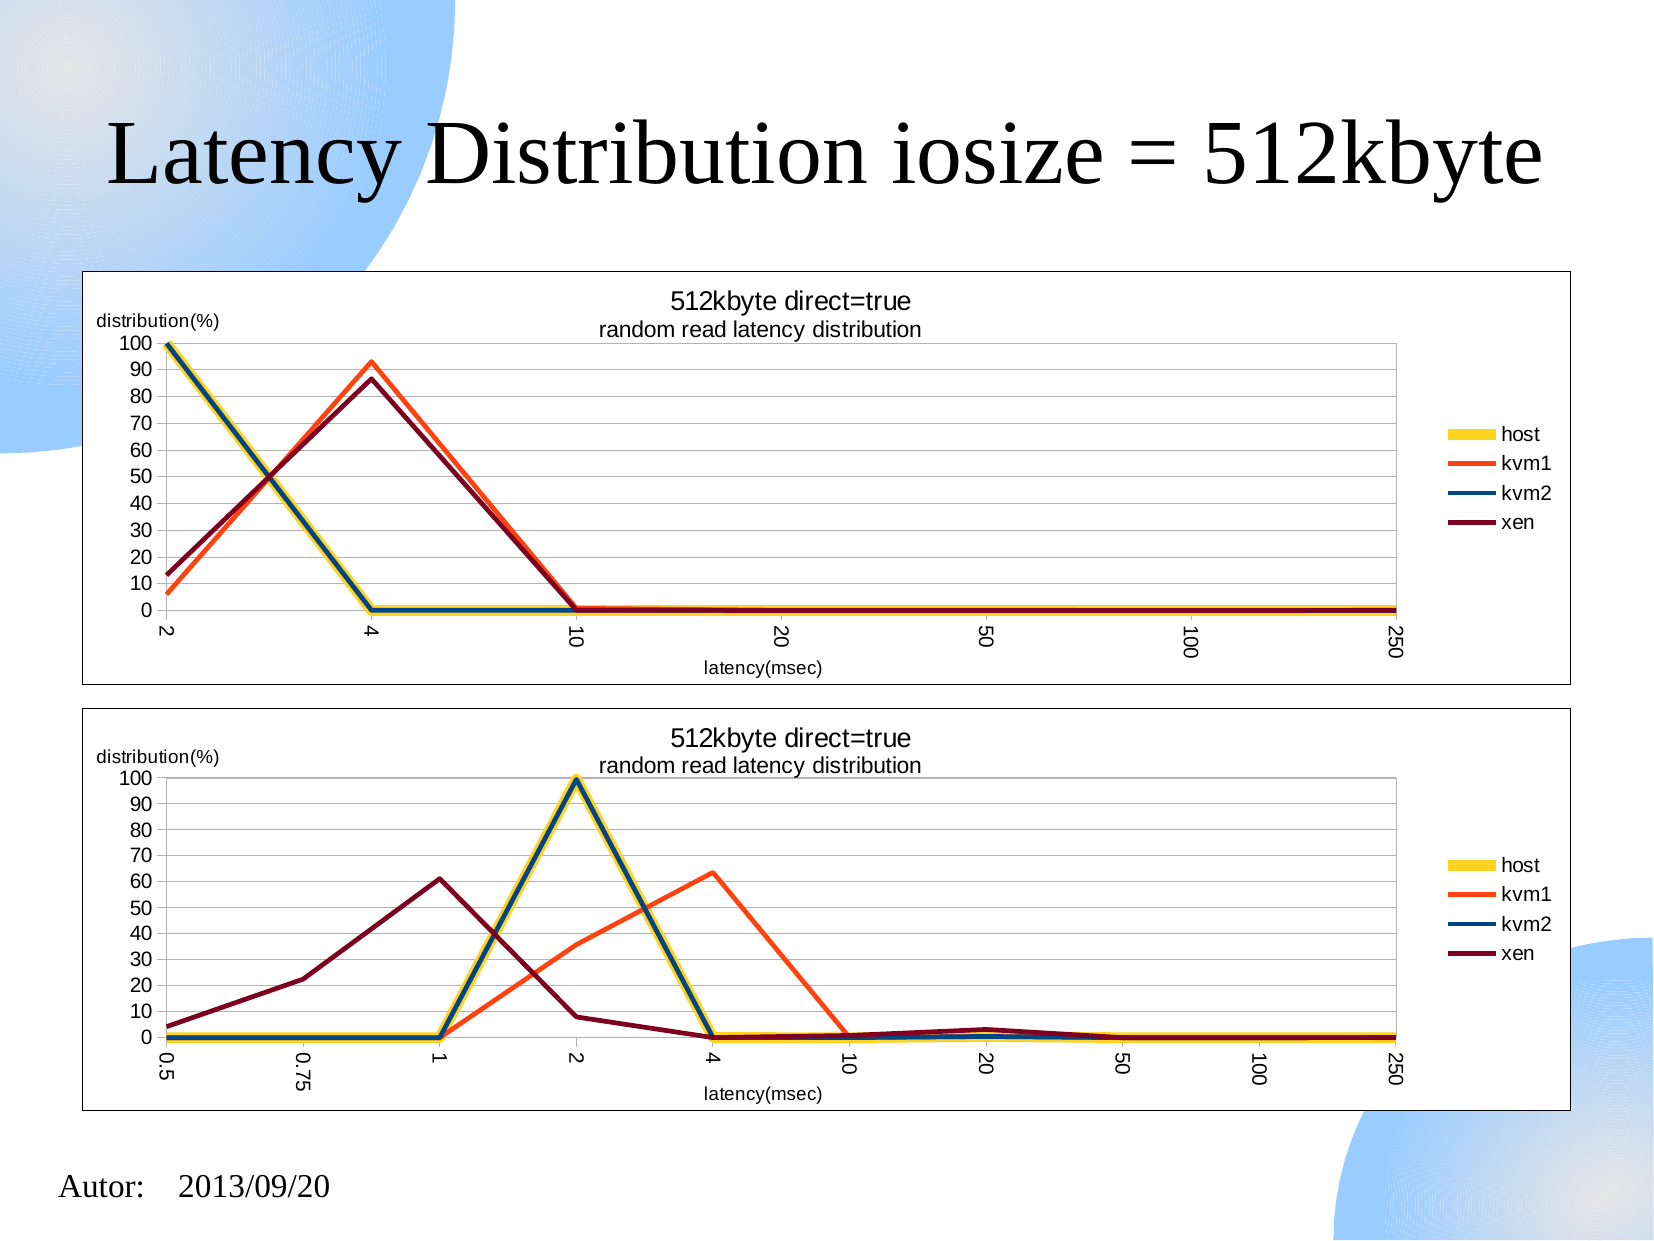

# Latency Distribution iosize = 512kbyte
### Chart: 512kbyte direct=true
random read latency distribution
| Category | host | kvm1 | kvm2 | xen |
|---|---|---|---|---|
| 2 | 100.0 | 6.04 | 99.89 | 13.22 |
| 4 | 0.0 | 93.08 | 0.07 | 86.65 |
| 10 | 0.0 | 0.78 | 0.03 | 0.08 |
| 20 | 0.0 | 0.05 | 0.02 | 0.0 |
| 50 | 0.0 | 0.03 | 0.0 | 0.02 |
| 100 | 0.0 | 0.02 | 0.0 | 0.0 |
| 250 | 0.0 | 0.0 | 0.0 | 0.03 |
### Chart: 512kbyte direct=true
random read latency distribution
| Category | host | kvm1 | kvm2 | xen |
|---|---|---|---|---|
| 0.5 | 0.0 | 0.0 | 0.0 | 4.25 |
| 0.75 | 0.0 | 0.0 | 0.0 | 22.54 |
| 1 | 0.0 | 0.0 | 0.0 | 61.21 |
| 2 | 99.54 | 35.81 | 99.46 | 7.98 |
| 4 | 0.05 | 63.64 | 0.07 | 0.02 |
| 10 | 0.0 | 0.05 | 0.02 | 0.83 |
| 20 | 0.41 | 0.44 | 0.44 | 3.16 |
| 50 | 0.0 | 0.03 | 0.0 | 0.0 |
| 100 | 0.0 | 0.03 | 0.0 | 0.0 |
| 250 | 0.0 | 0.0 | 0.02 | 0.02 |